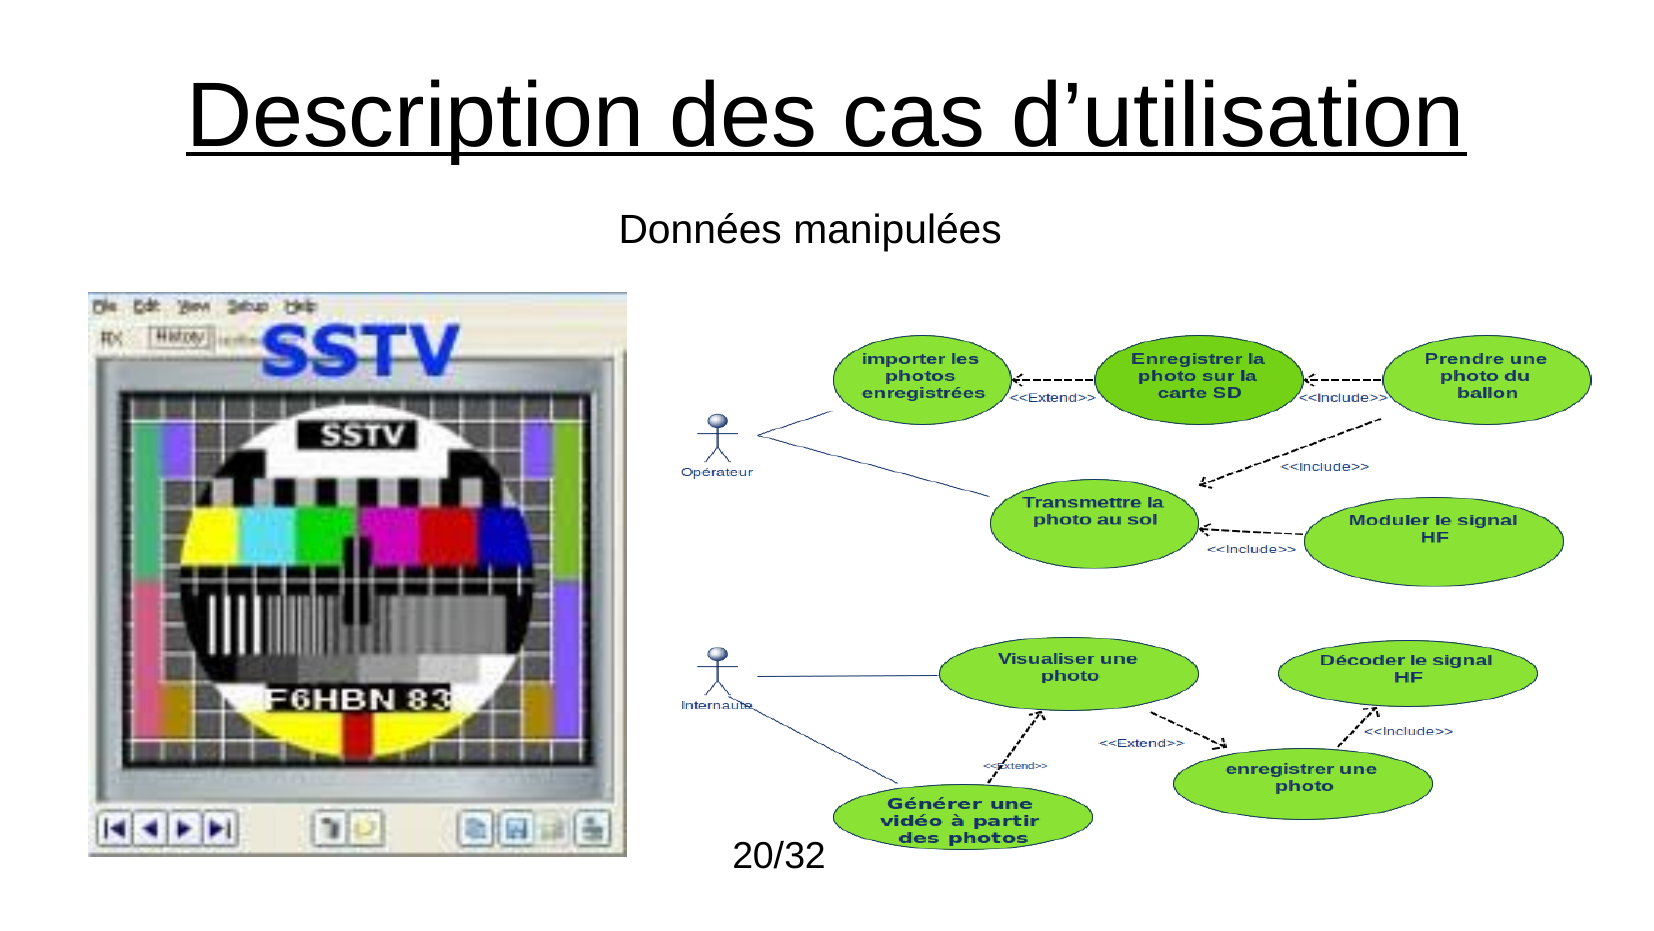

# Description des cas d’utilisation
Données manipulées